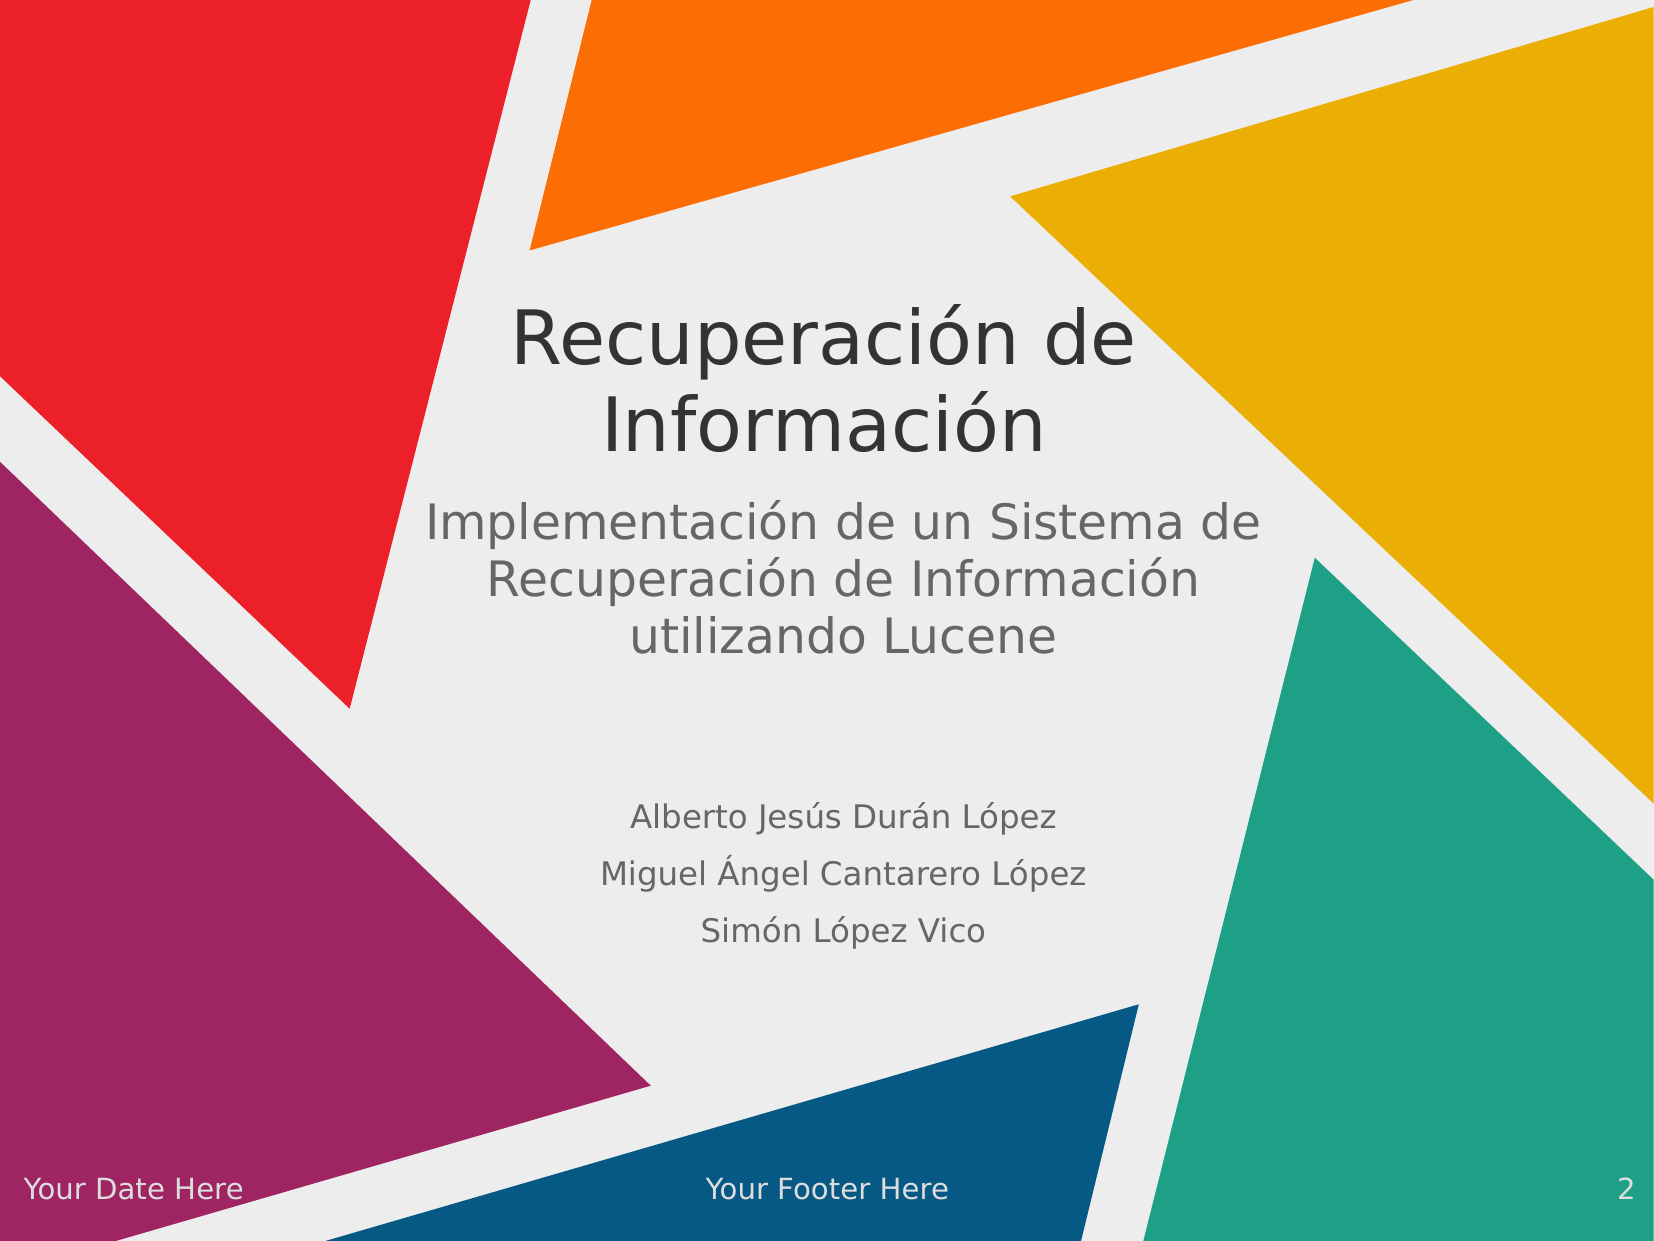

# Recuperación de Información
Implementación de un Sistema de Recuperación de Información utilizando Lucene
Alberto Jesús Durán López
Miguel Ángel Cantarero López
Simón López Vico
Your Date Here
Your Footer Here
2